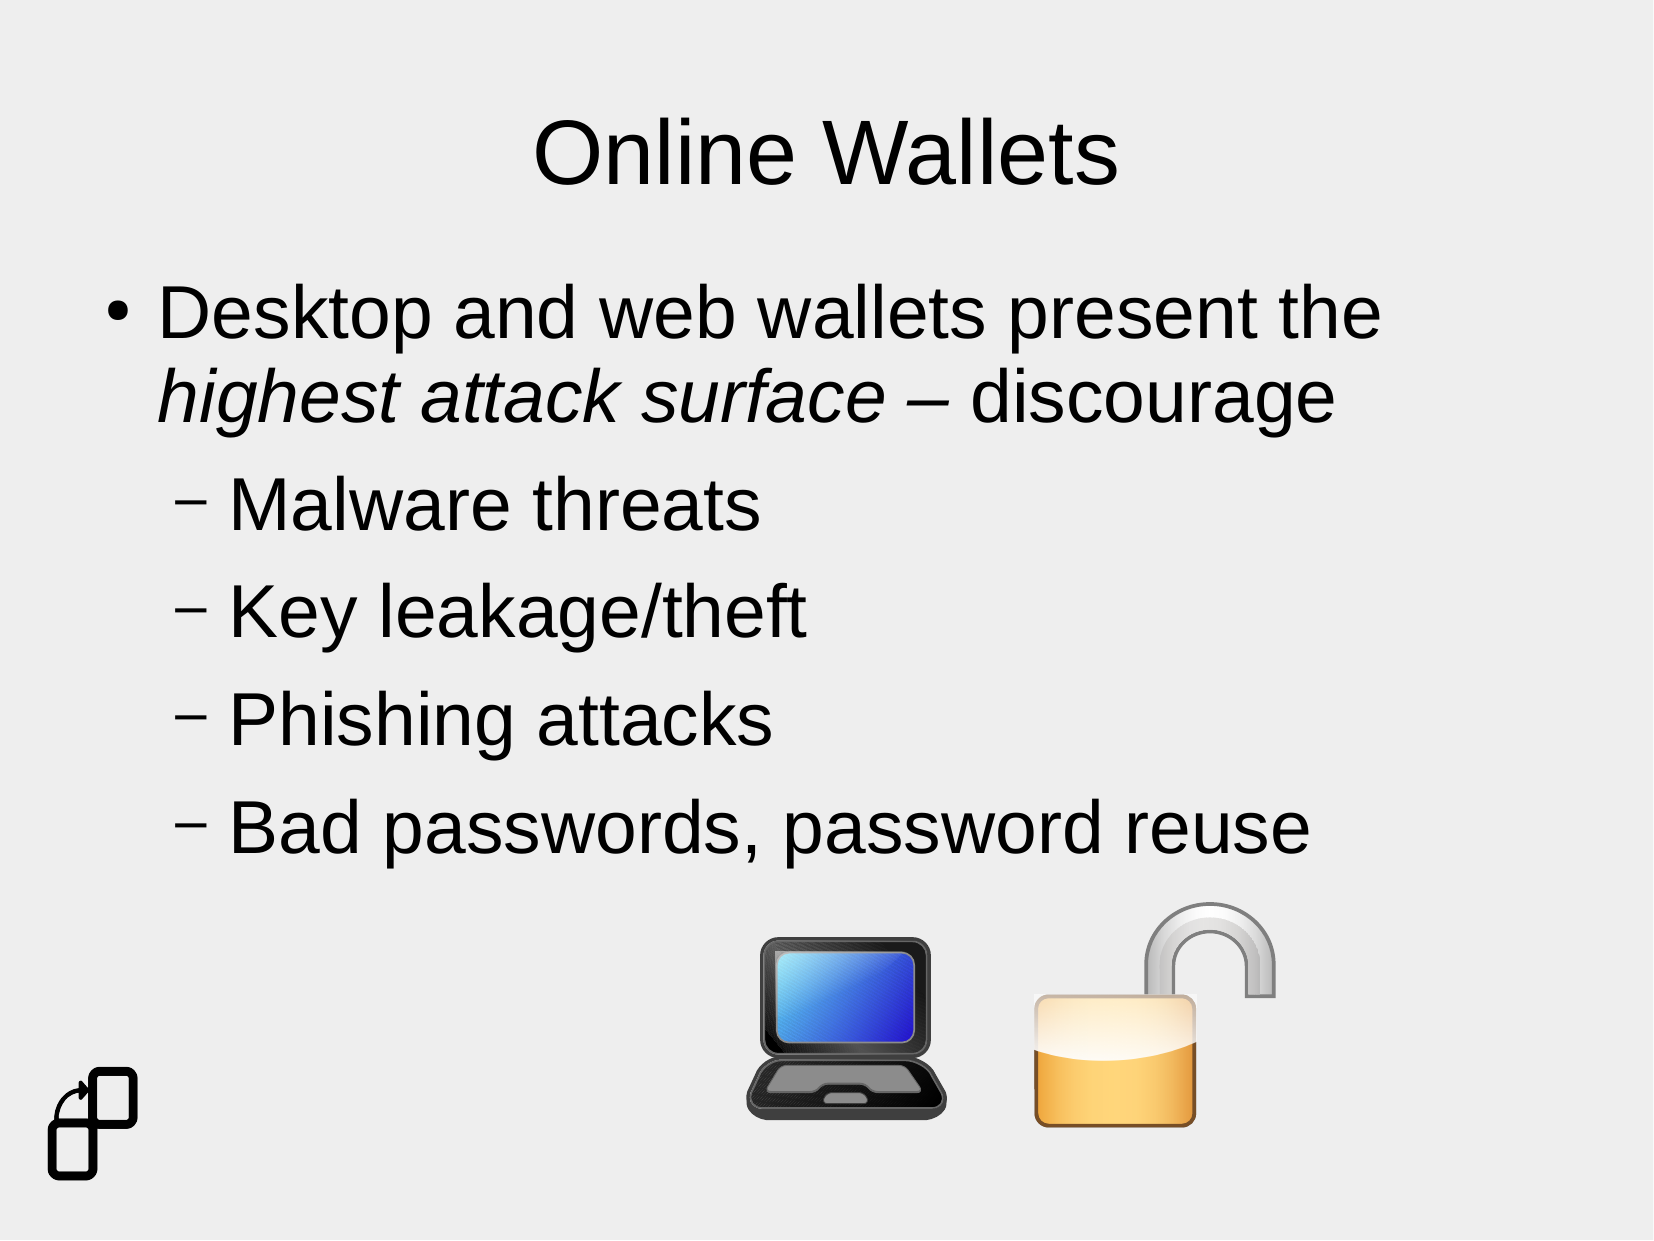

# Online Wallets
Desktop and web wallets present the highest attack surface – discourage
Malware threats
Key leakage/theft
Phishing attacks
Bad passwords, password reuse